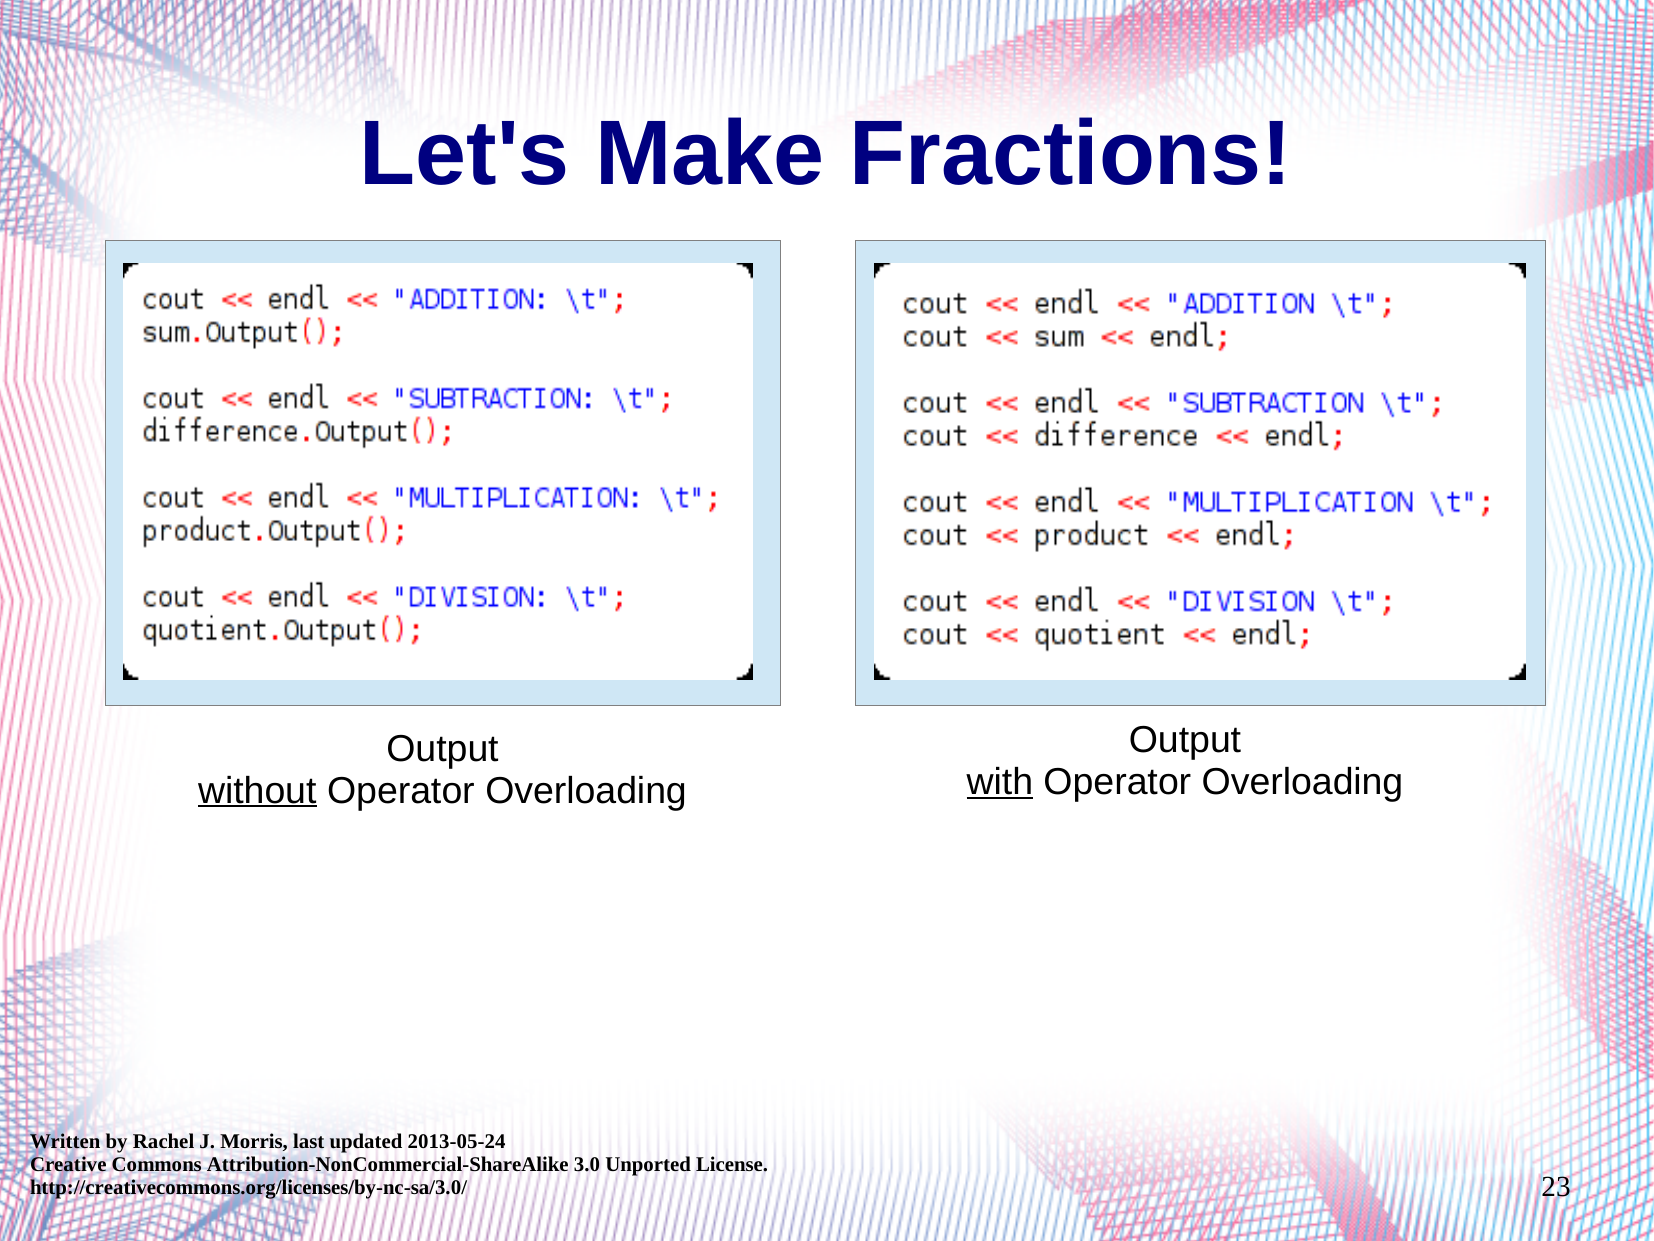

# Let's Make Fractions!
Output
with Operator Overloading
Output
without Operator Overloading
23